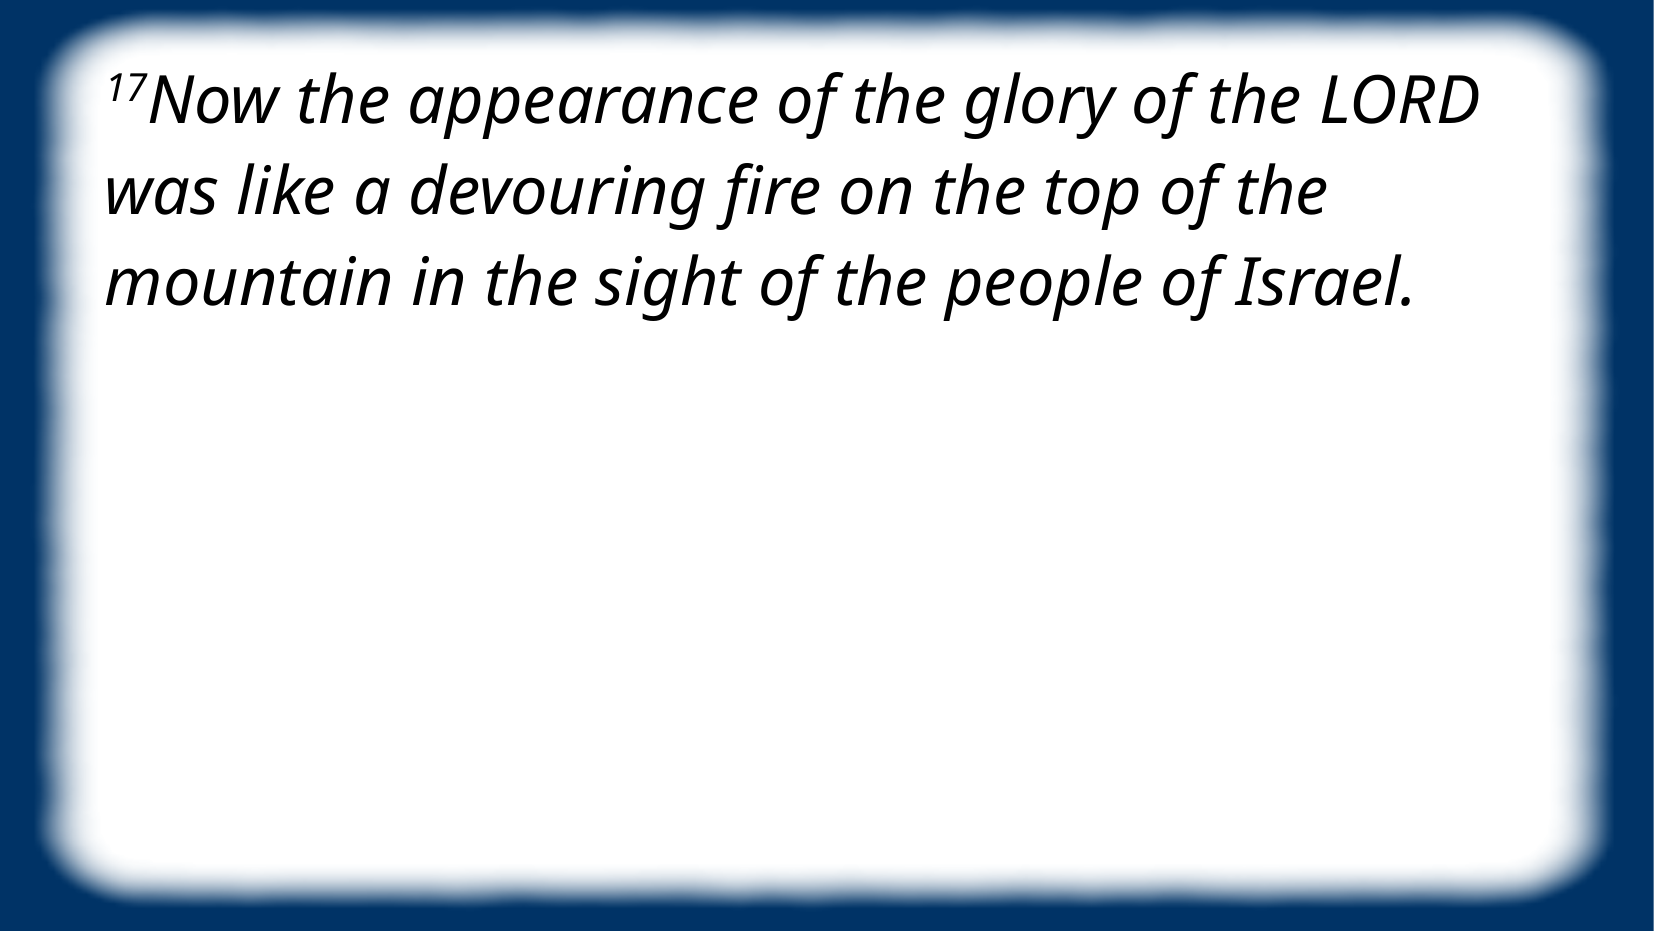

17Now the appearance of the glory of the LORD was like a devouring fire on the top of the mountain in the sight of the people of Israel.